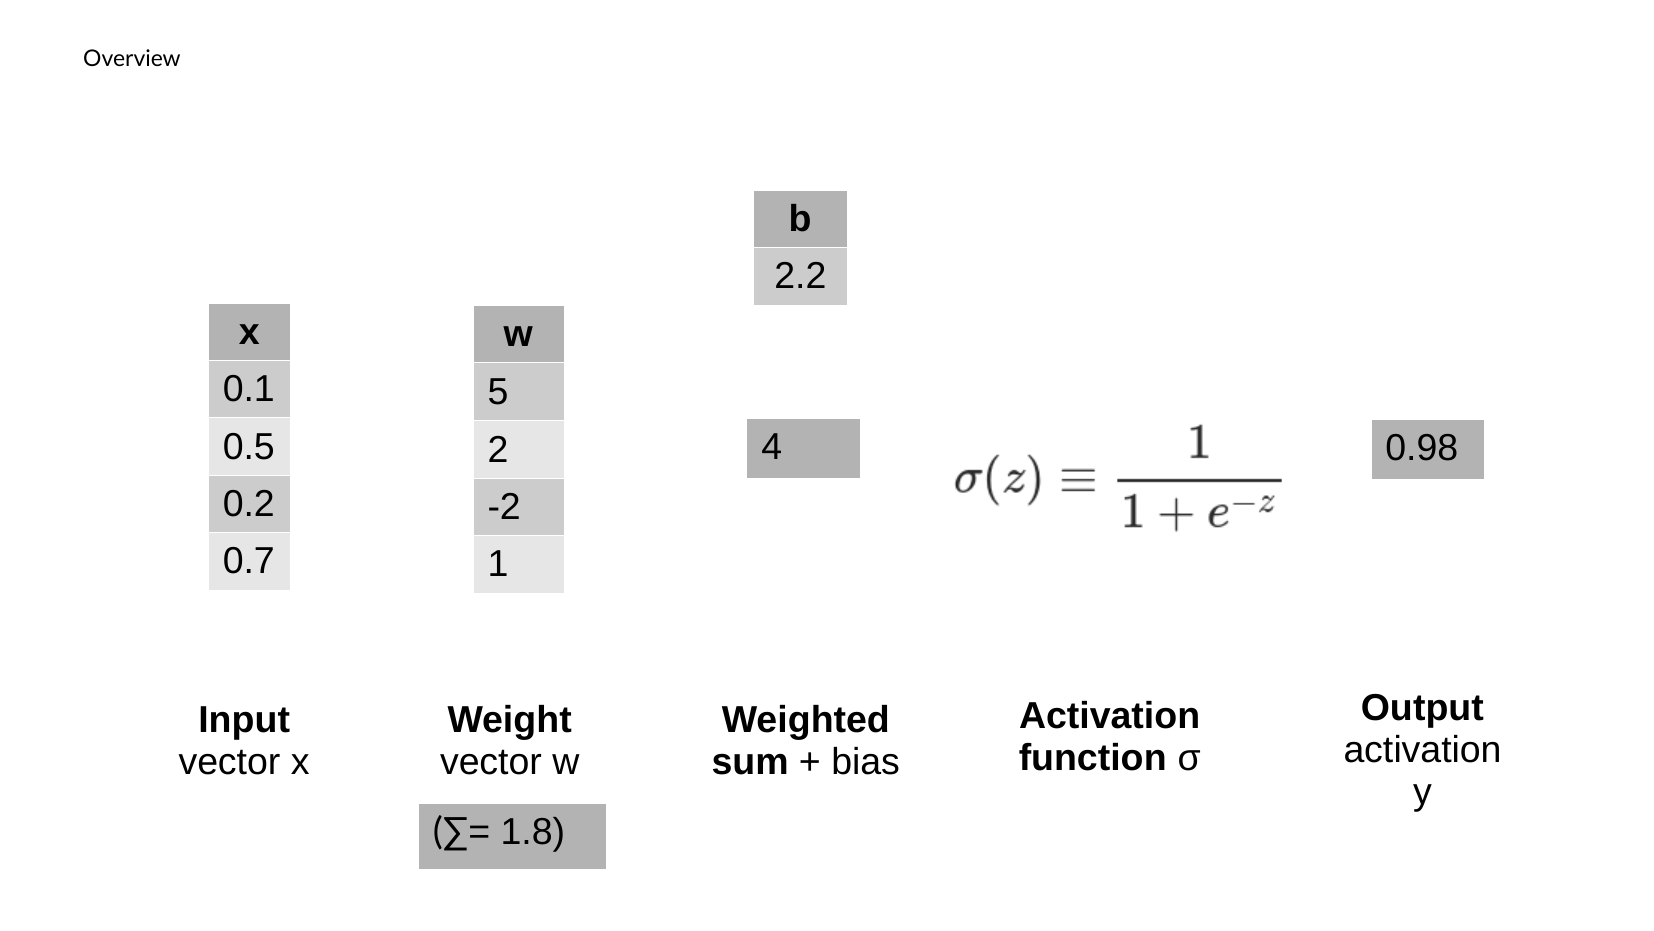

# Overview
| b |
| --- |
| 2.2 |
| x |
| --- |
| 0.1 |
| 0.5 |
| 0.2 |
| 0.7 |
| w |
| --- |
| 5 |
| 2 |
| -2 |
| 1 |
| 4 |
| --- |
| 0.98 |
| --- |
Output
activation
y
Activation
function σ
Input
vector x
Weight
vector w
Weighted
sum + bias
| (∑= 1.8) |
| --- |